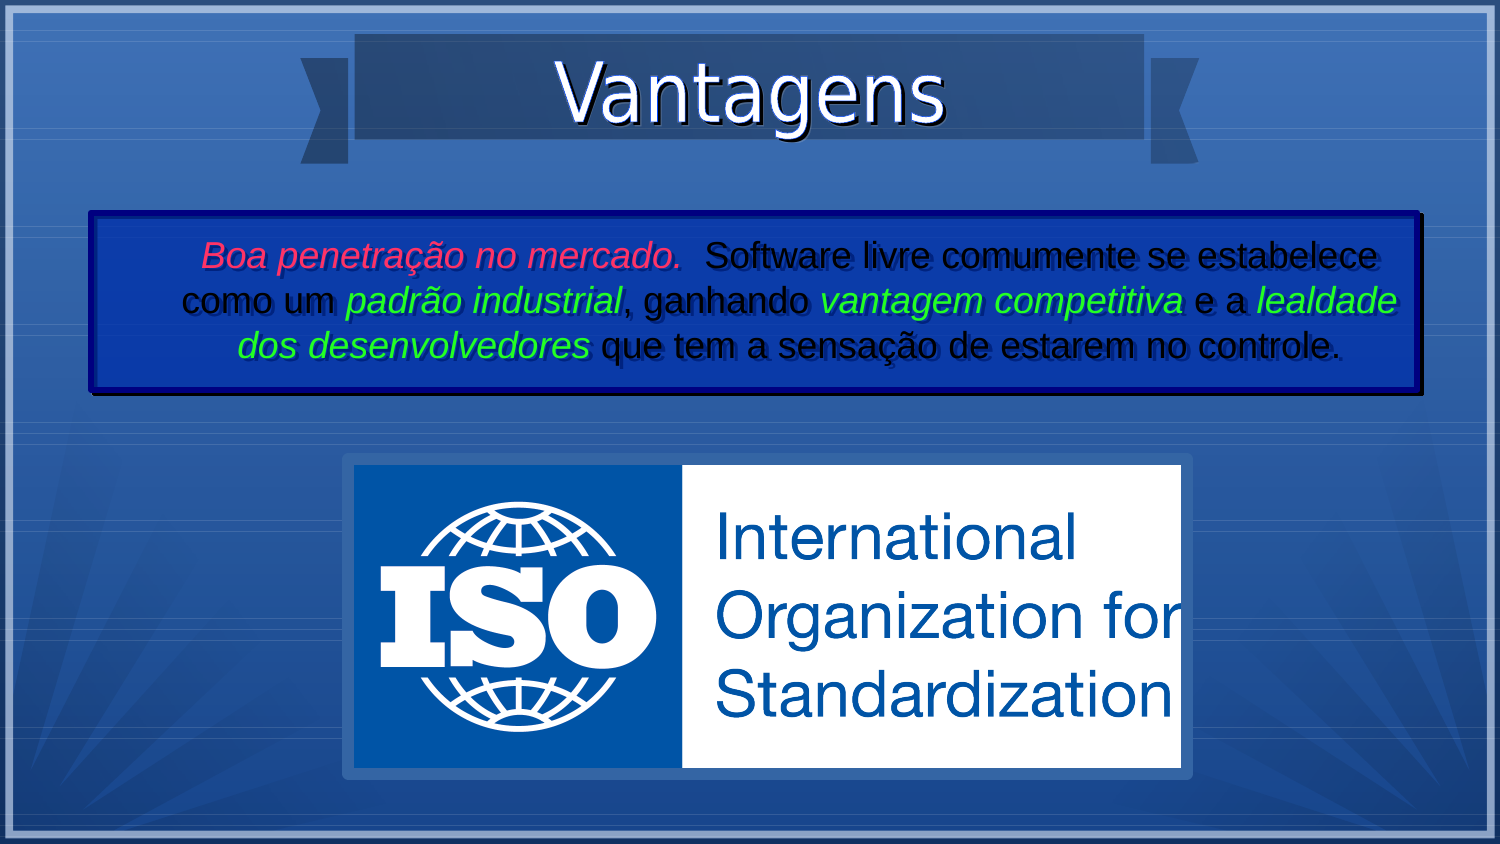

# Vantagens
Boa penetração no mercado. Software livre comumente se estabelece como um padrão industrial, ganhando vantagem competitiva e a lealdade dos desenvolvedores que tem a sensação de estarem no controle.